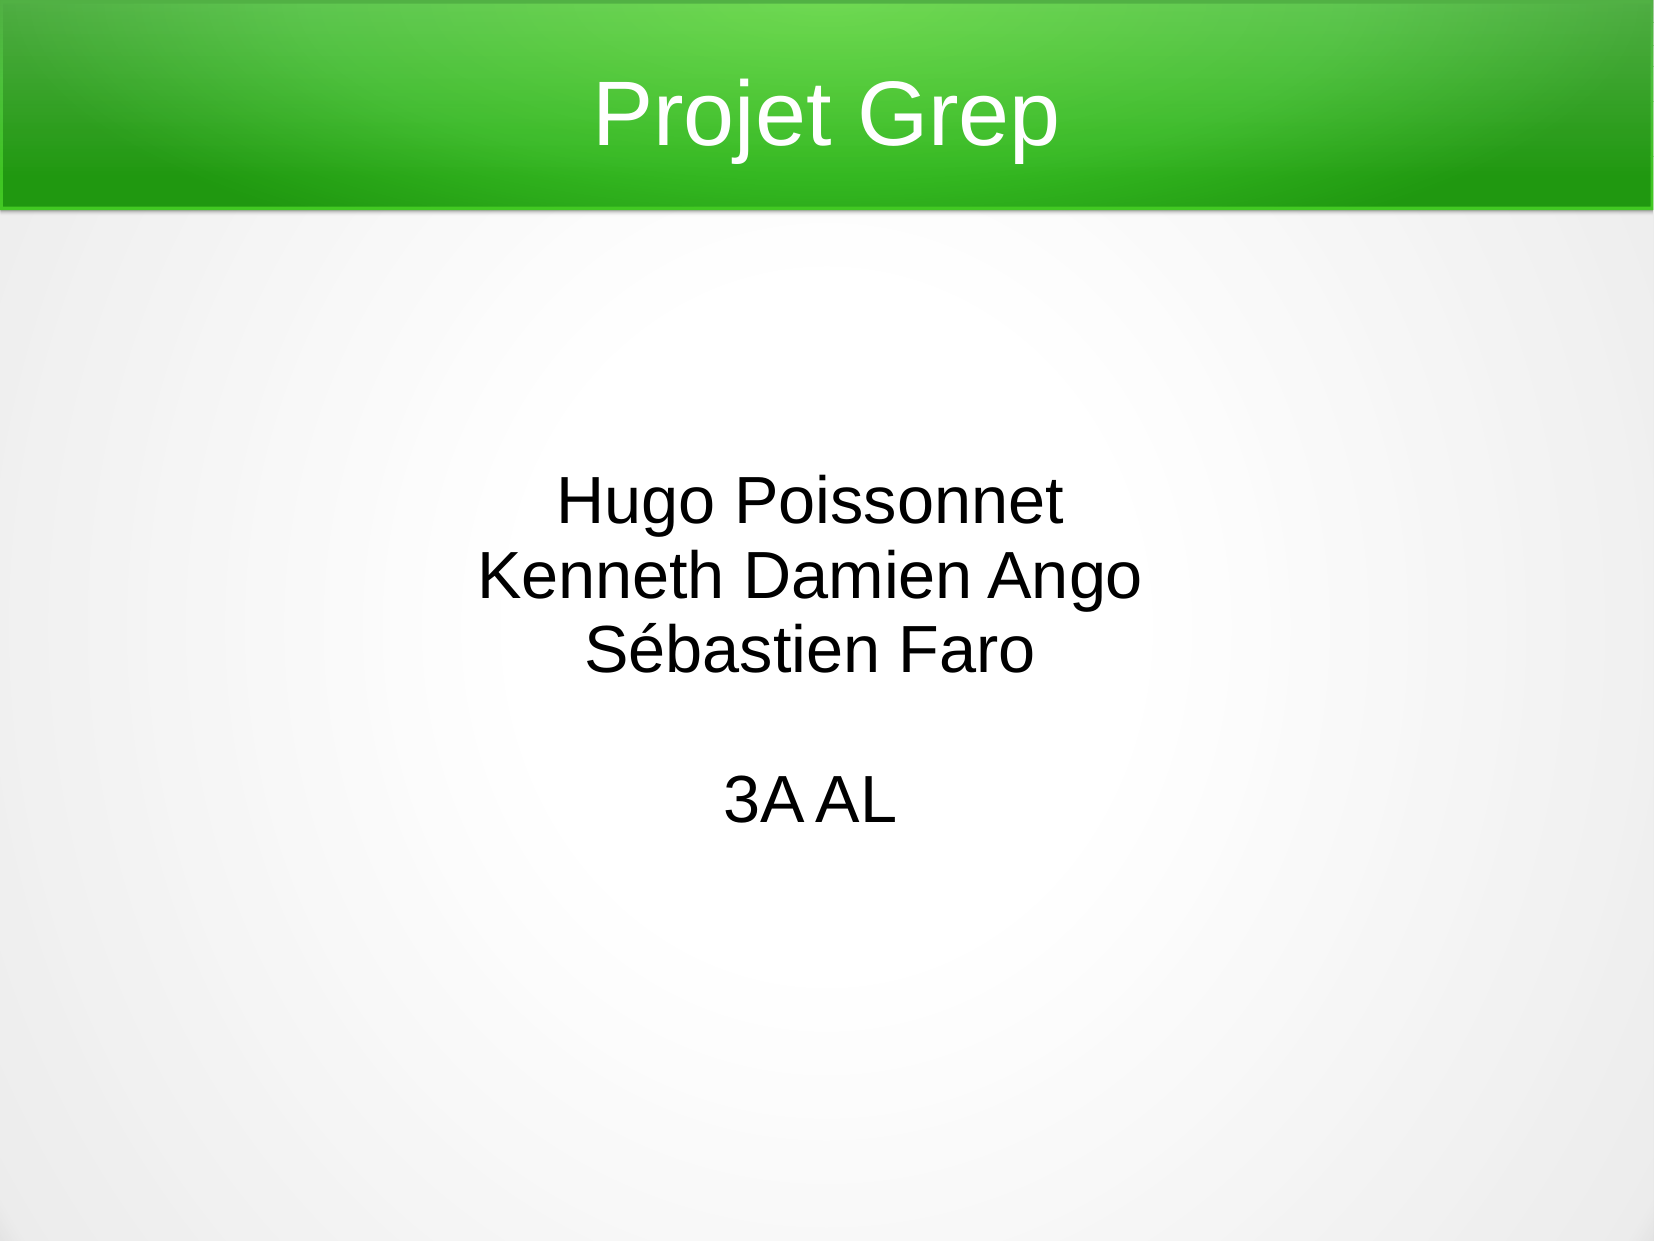

# Projet Grep
Hugo Poissonnet
Kenneth Damien Ango
Sébastien Faro
3A AL